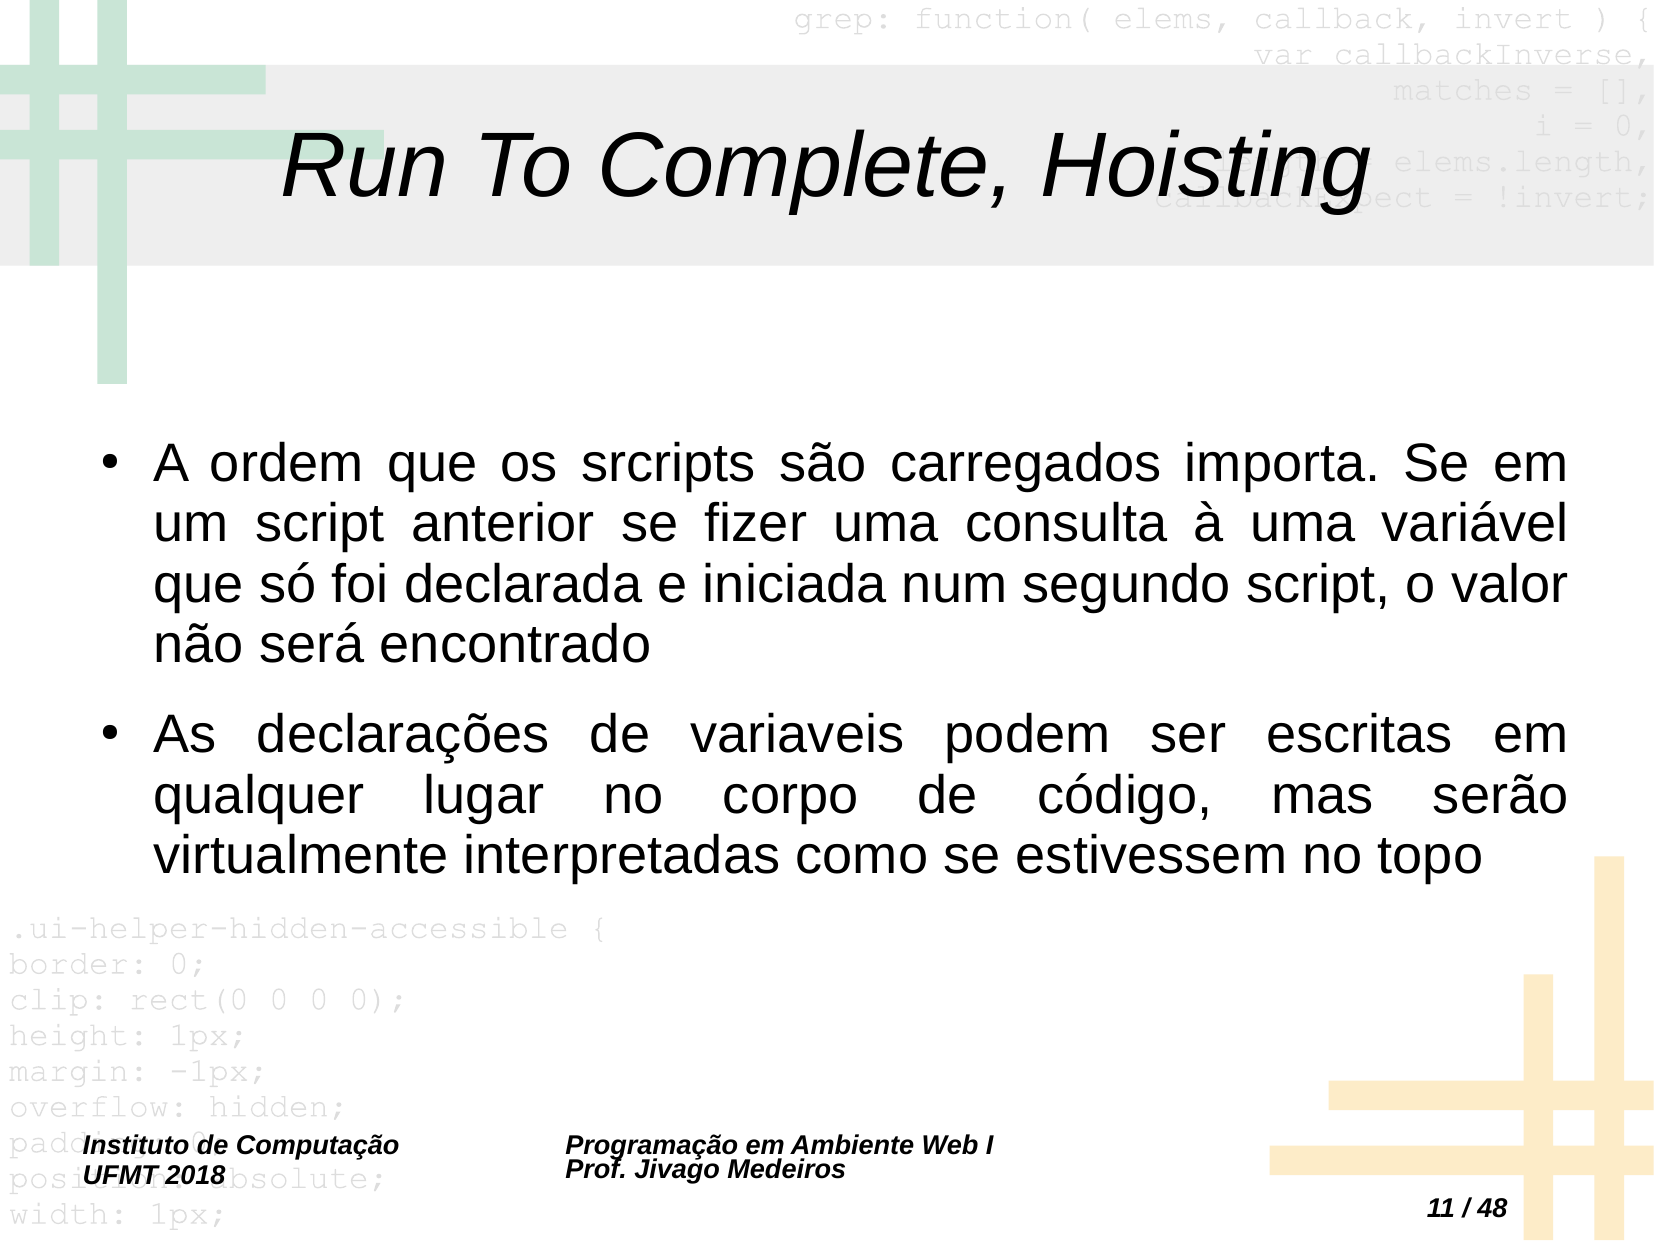

# Run To Complete, Hoisting
A ordem que os srcripts são carregados importa. Se em um script anterior se fizer uma consulta à uma variável que só foi declarada e iniciada num segundo script, o valor não será encontrado
As declarações de variaveis podem ser escritas em qualquer lugar no corpo de código, mas serão virtualmente interpretadas como se estivessem no topo
Programação em Ambiente Web I Prof. Jivago Medeiros
11